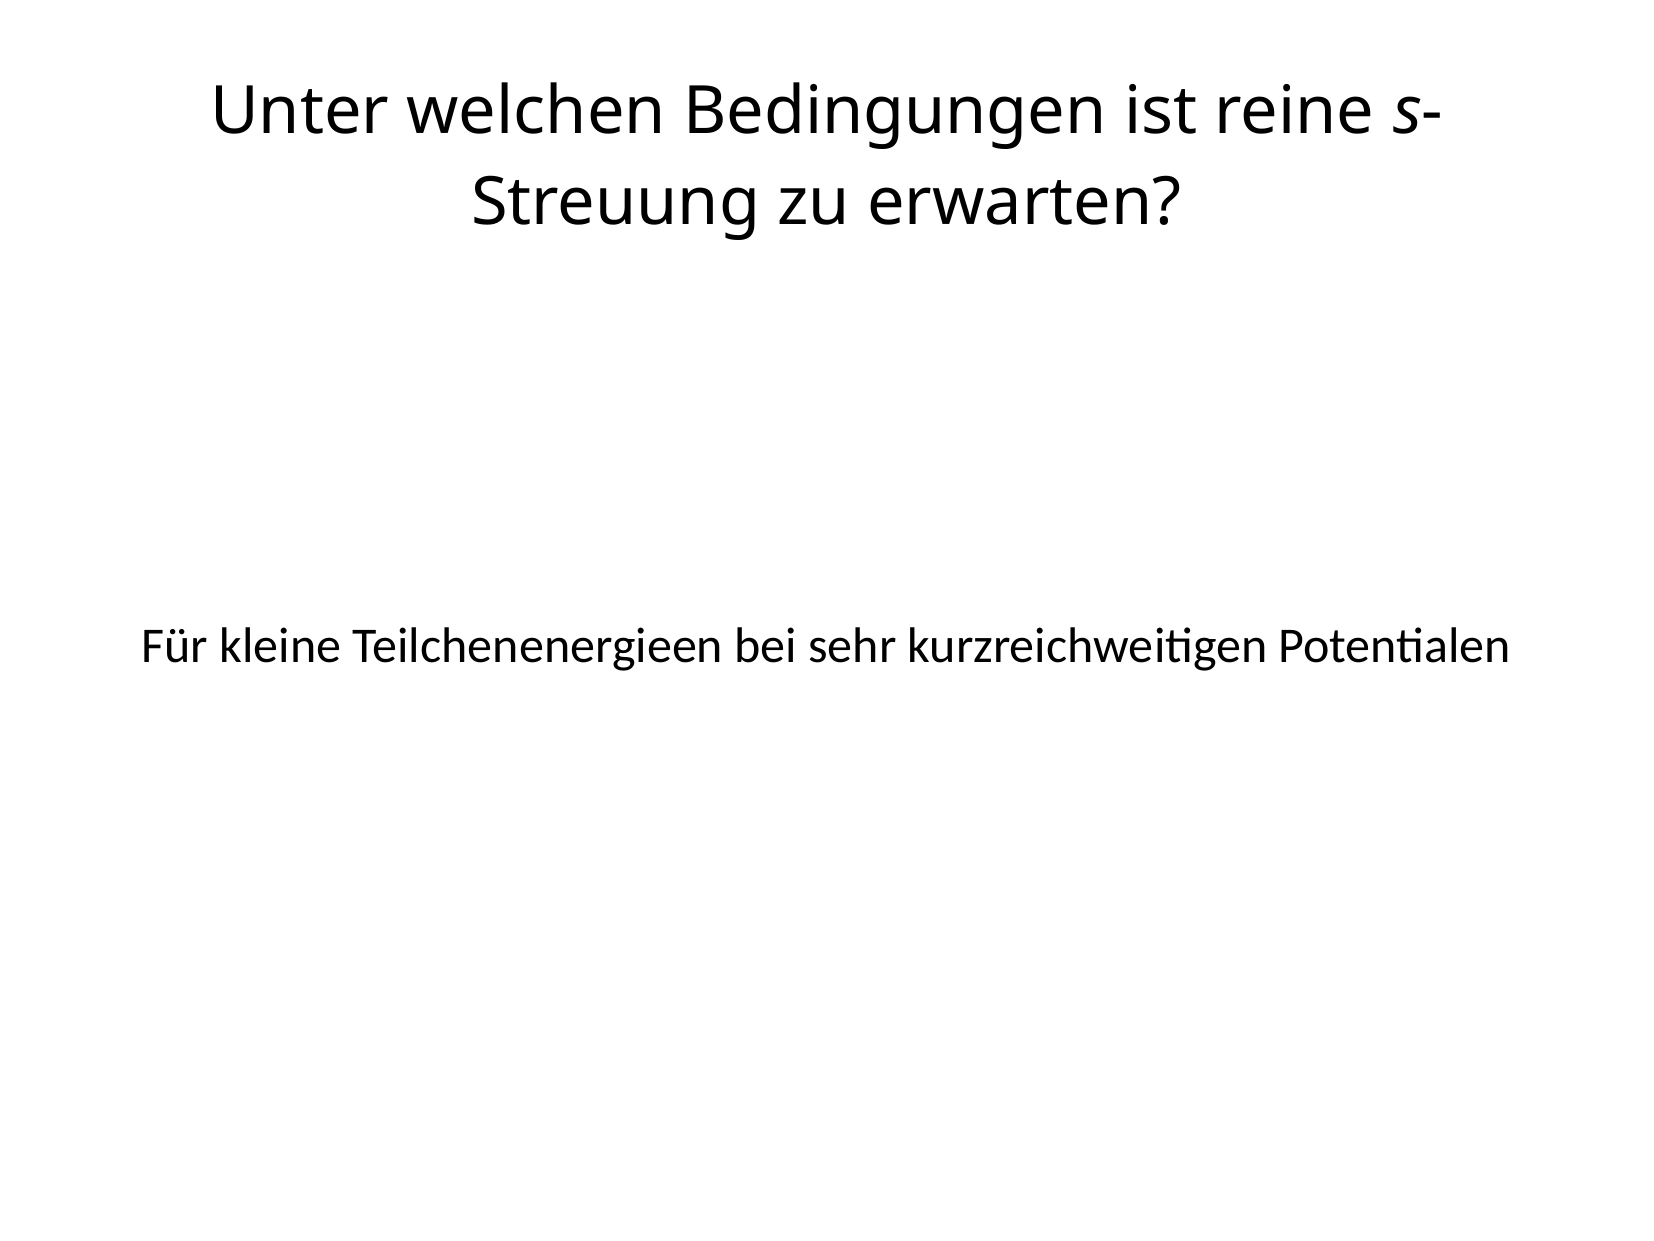

# Unter welchen Bedingungen ist reine s-Streuung zu erwarten?
Für kleine Teilchenenergieen bei sehr kurzreichweitigen Potentialen